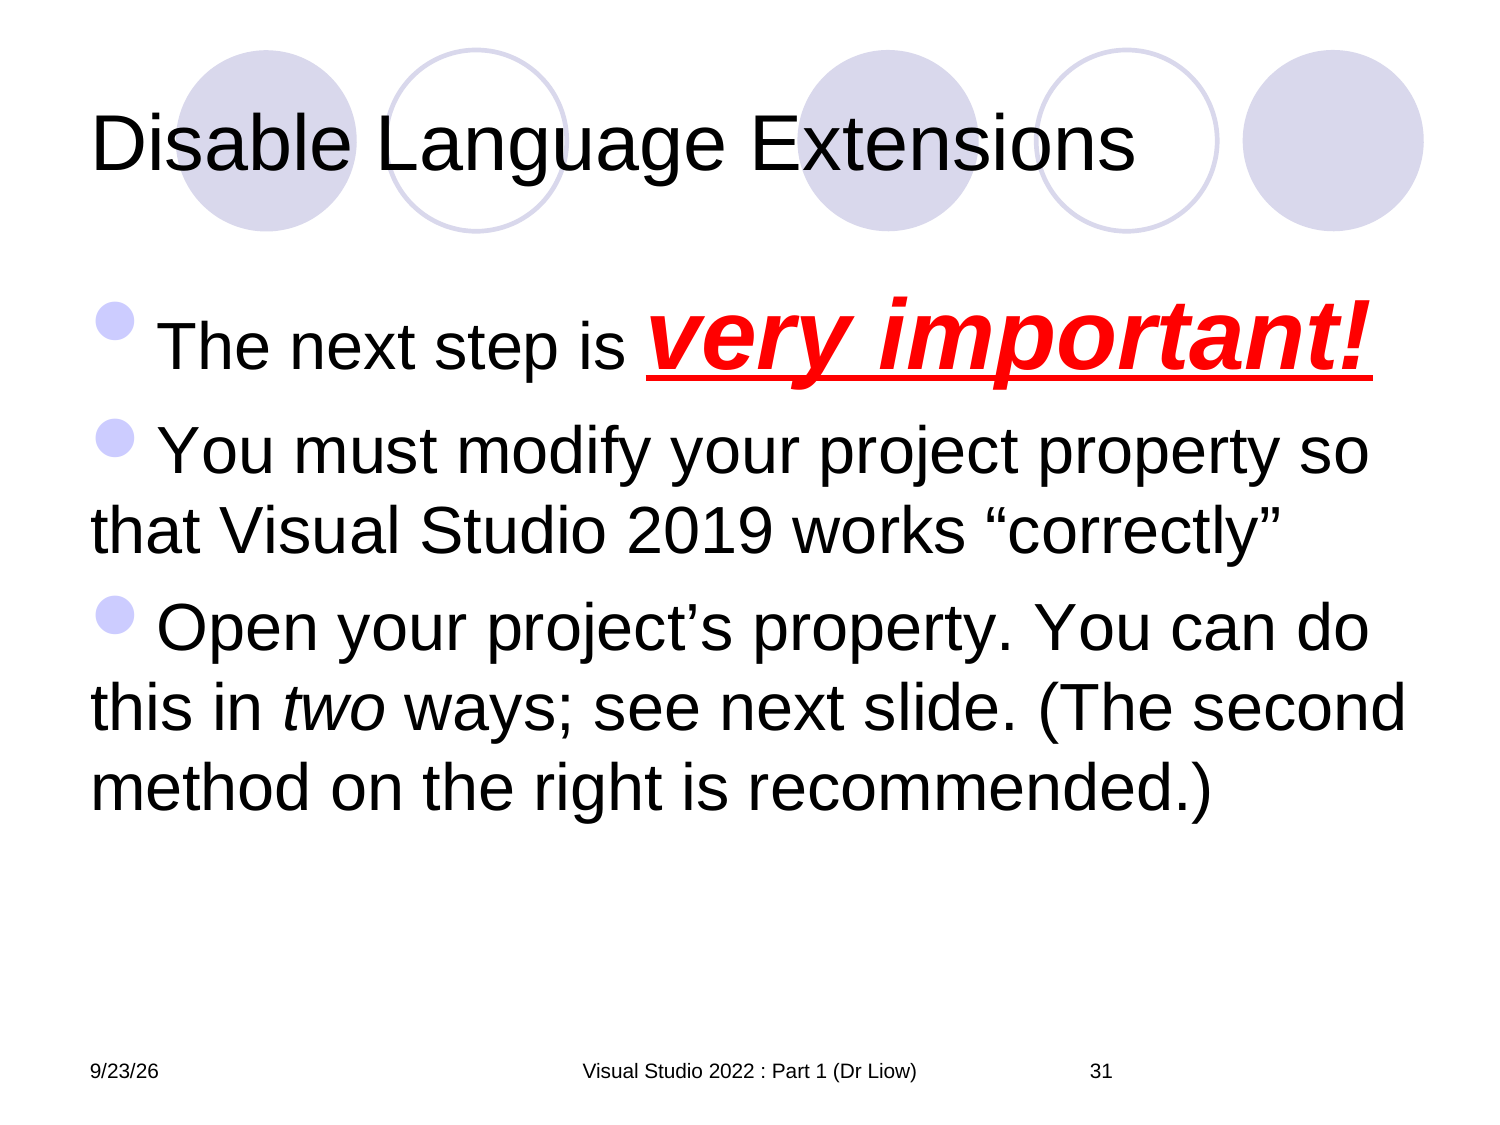

# Disable Language Extensions
The next step is very important!
You must modify your project property so that Visual Studio 2019 works “correctly”
Open your project’s property. You can do this in two ways; see next slide. (The second method on the right is recommended.)
Visual Studio 2022 : Part 1 (Dr Liow)